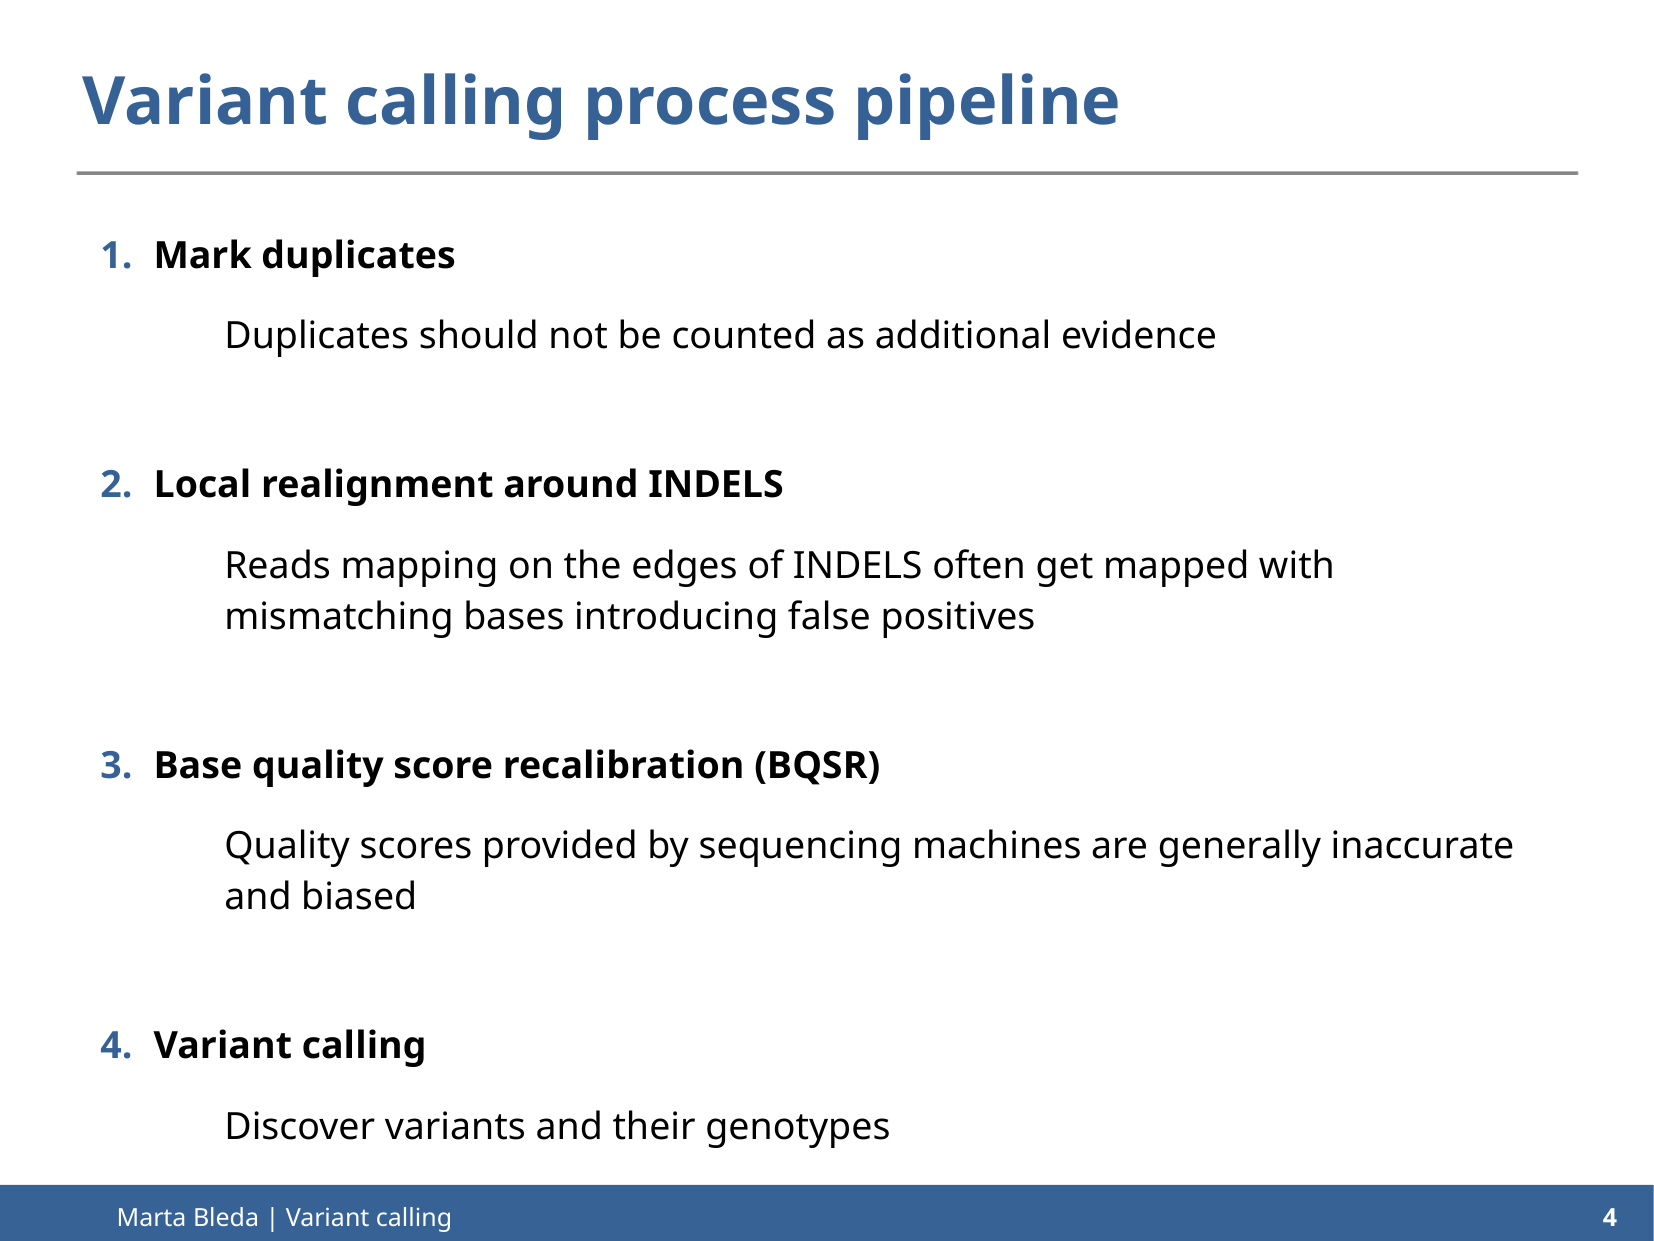

# Variant calling process pipeline
Mark duplicates
Duplicates should not be counted as additional evidence
Local realignment around INDELS
Reads mapping on the edges of INDELS often get mapped with mismatching bases introducing false positives
Base quality score recalibration (BQSR)
Quality scores provided by sequencing machines are generally inaccurate and biased
Variant calling
Discover variants and their genotypes
Marta Bleda | Variant calling
4